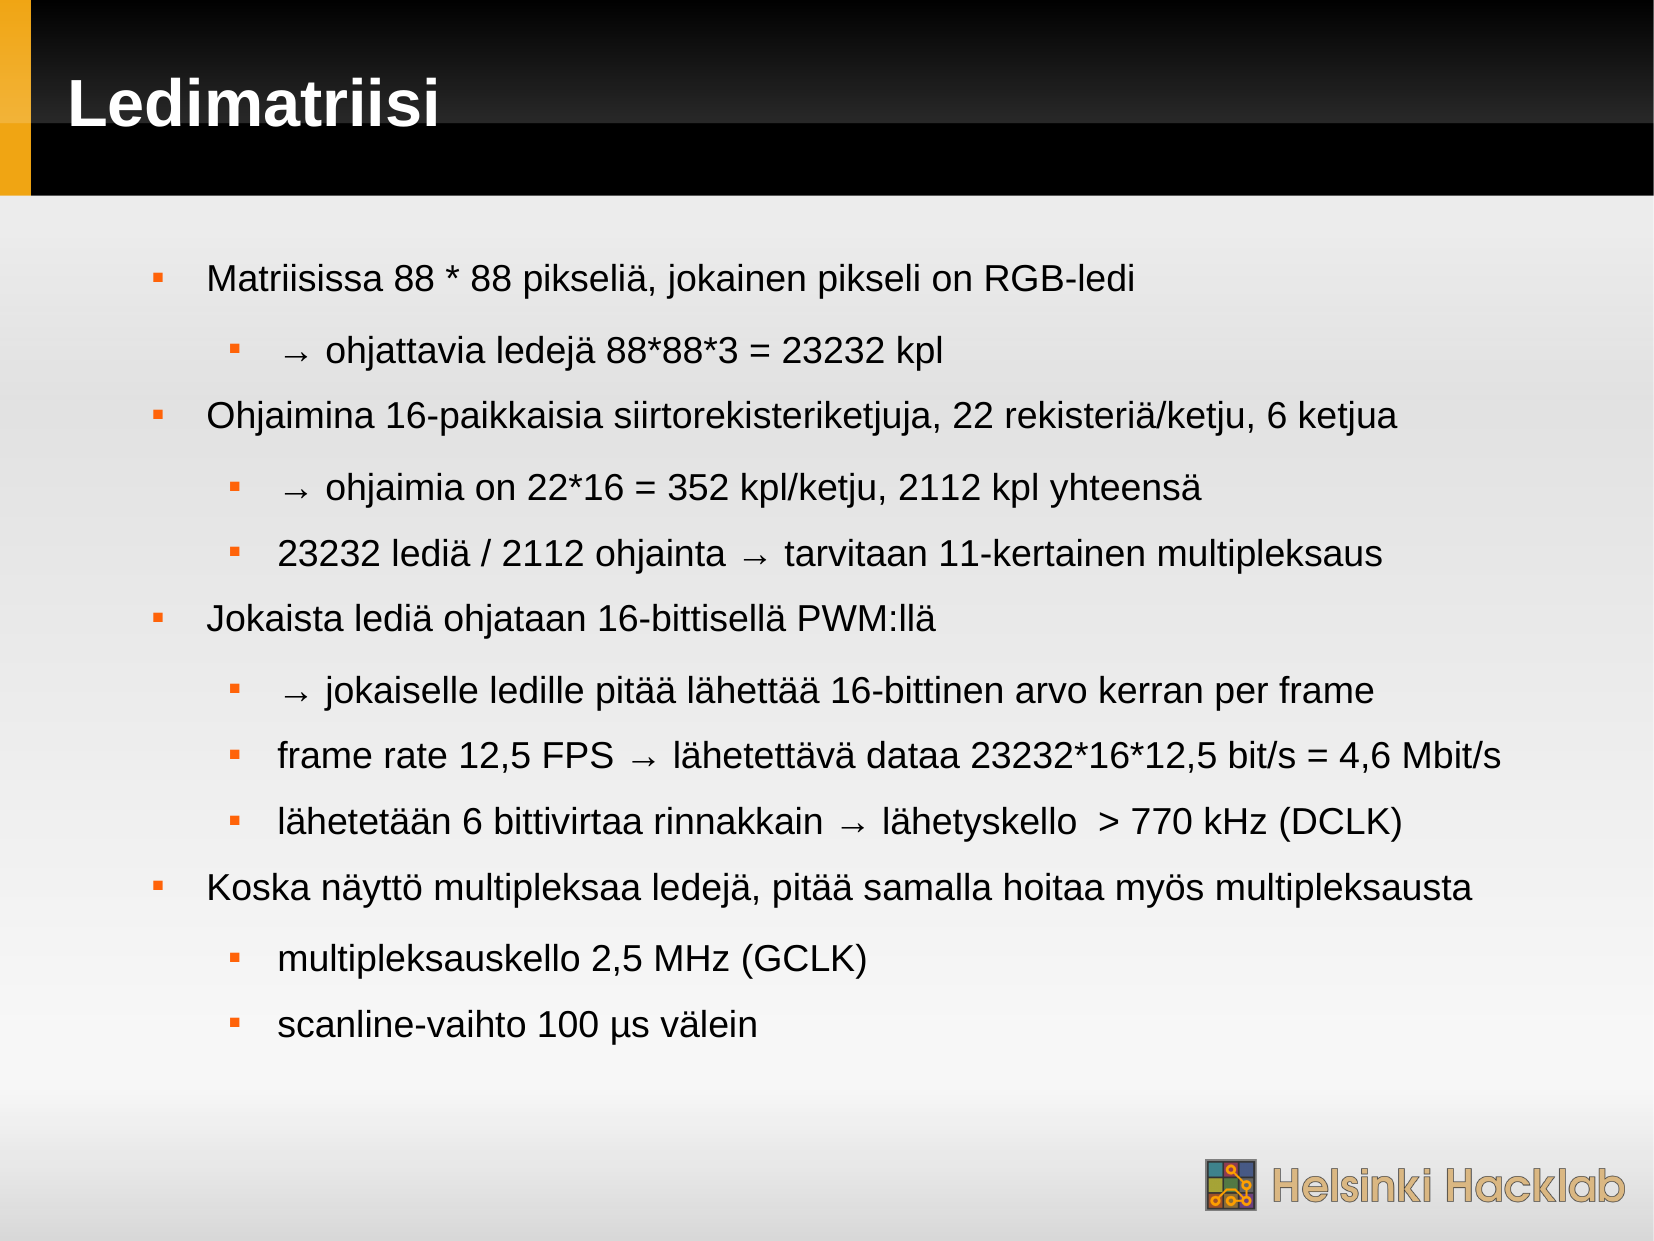

# Ledimatriisi
Matriisissa 88 * 88 pikseliä, jokainen pikseli on RGB-ledi
→ ohjattavia ledejä 88*88*3 = 23232 kpl
Ohjaimina 16-paikkaisia siirtorekisteriketjuja, 22 rekisteriä/ketju, 6 ketjua
→ ohjaimia on 22*16 = 352 kpl/ketju, 2112 kpl yhteensä
23232 lediä / 2112 ohjainta → tarvitaan 11-kertainen multipleksaus
Jokaista lediä ohjataan 16-bittisellä PWM:llä
→ jokaiselle ledille pitää lähettää 16-bittinen arvo kerran per frame
frame rate 12,5 FPS → lähetettävä dataa 23232*16*12,5 bit/s = 4,6 Mbit/s
lähetetään 6 bittivirtaa rinnakkain → lähetyskello > 770 kHz (DCLK)
Koska näyttö multipleksaa ledejä, pitää samalla hoitaa myös multipleksausta
multipleksauskello 2,5 MHz (GCLK)
scanline-vaihto 100 µs välein